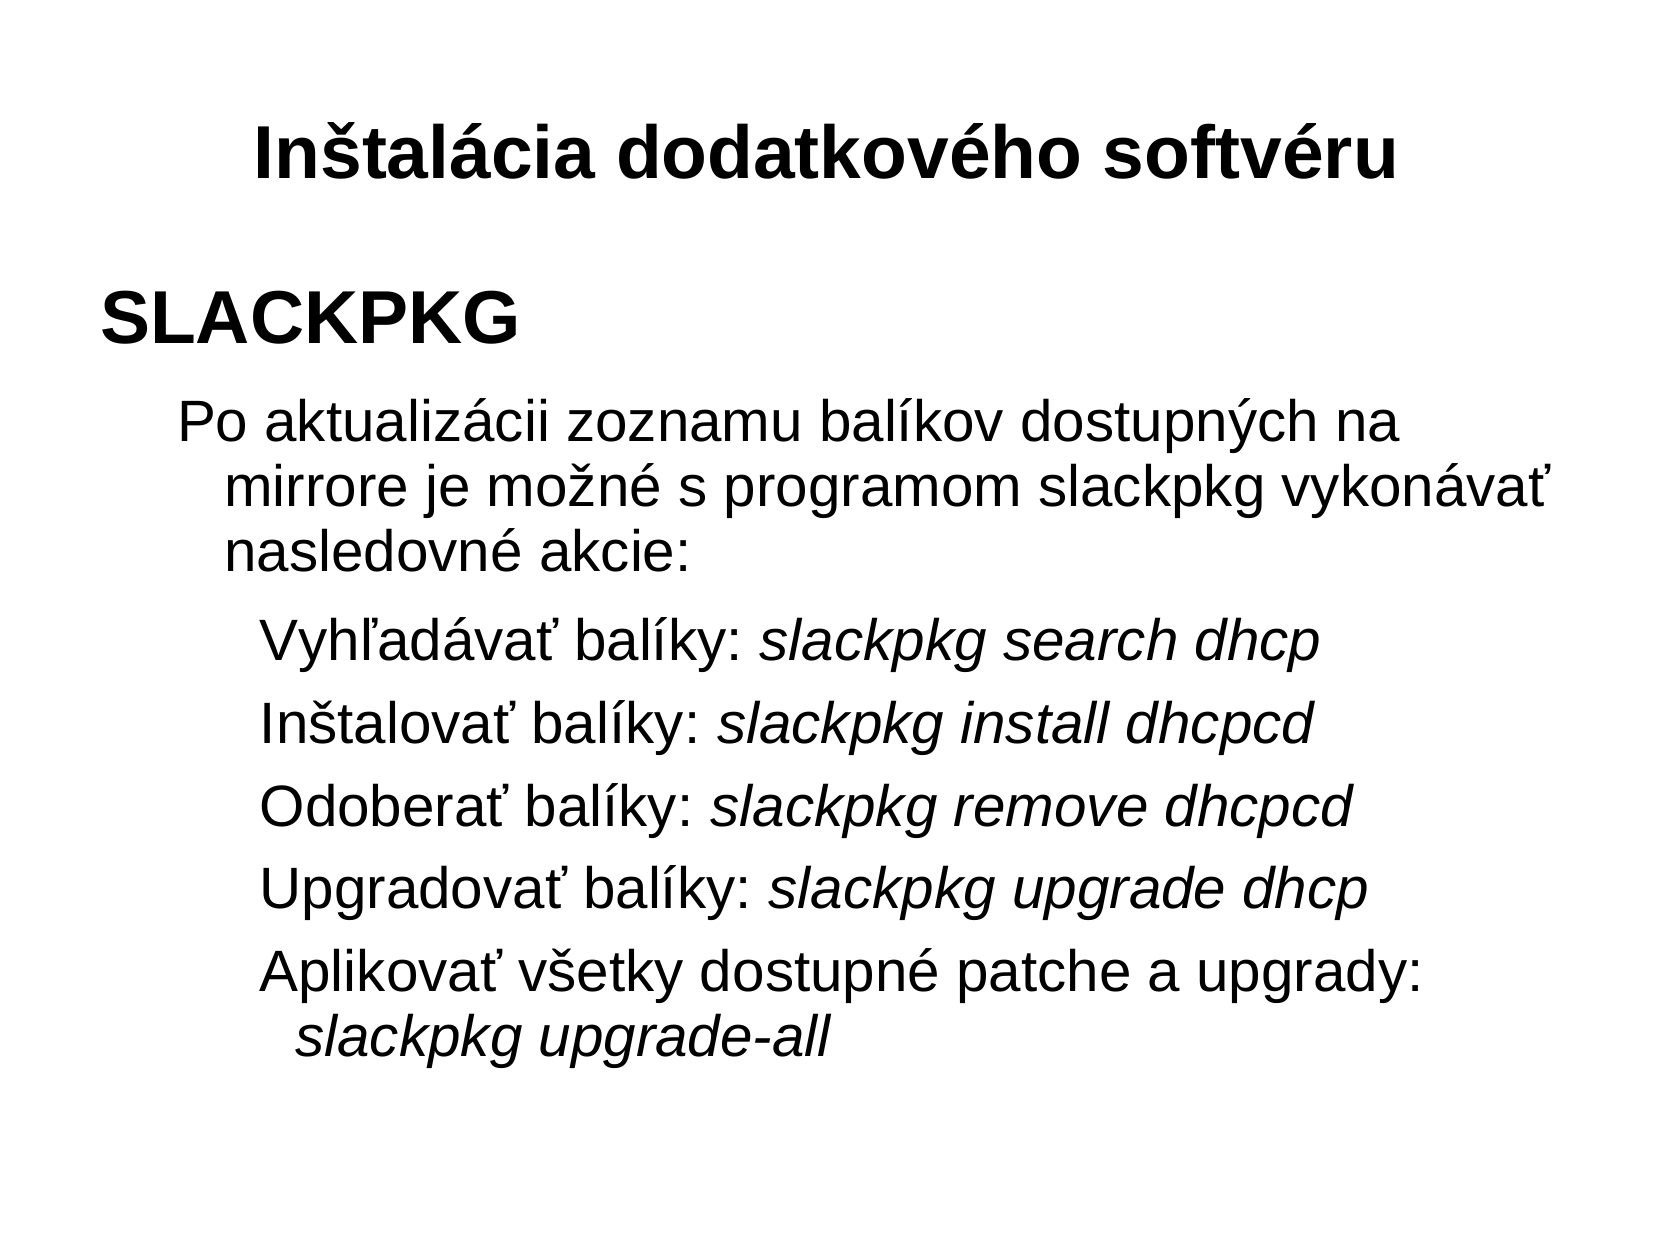

# Inštalácia dodatkového softvéru
SLACKPKG
Po aktualizácii zoznamu balíkov dostupných na mirrore je možné s programom slackpkg vykonávať nasledovné akcie:
Vyhľadávať balíky: slackpkg search dhcp
Inštalovať balíky: slackpkg install dhcpcd
Odoberať balíky: slackpkg remove dhcpcd
Upgradovať balíky: slackpkg upgrade dhcp
Aplikovať všetky dostupné patche a upgrady: slackpkg upgrade-all